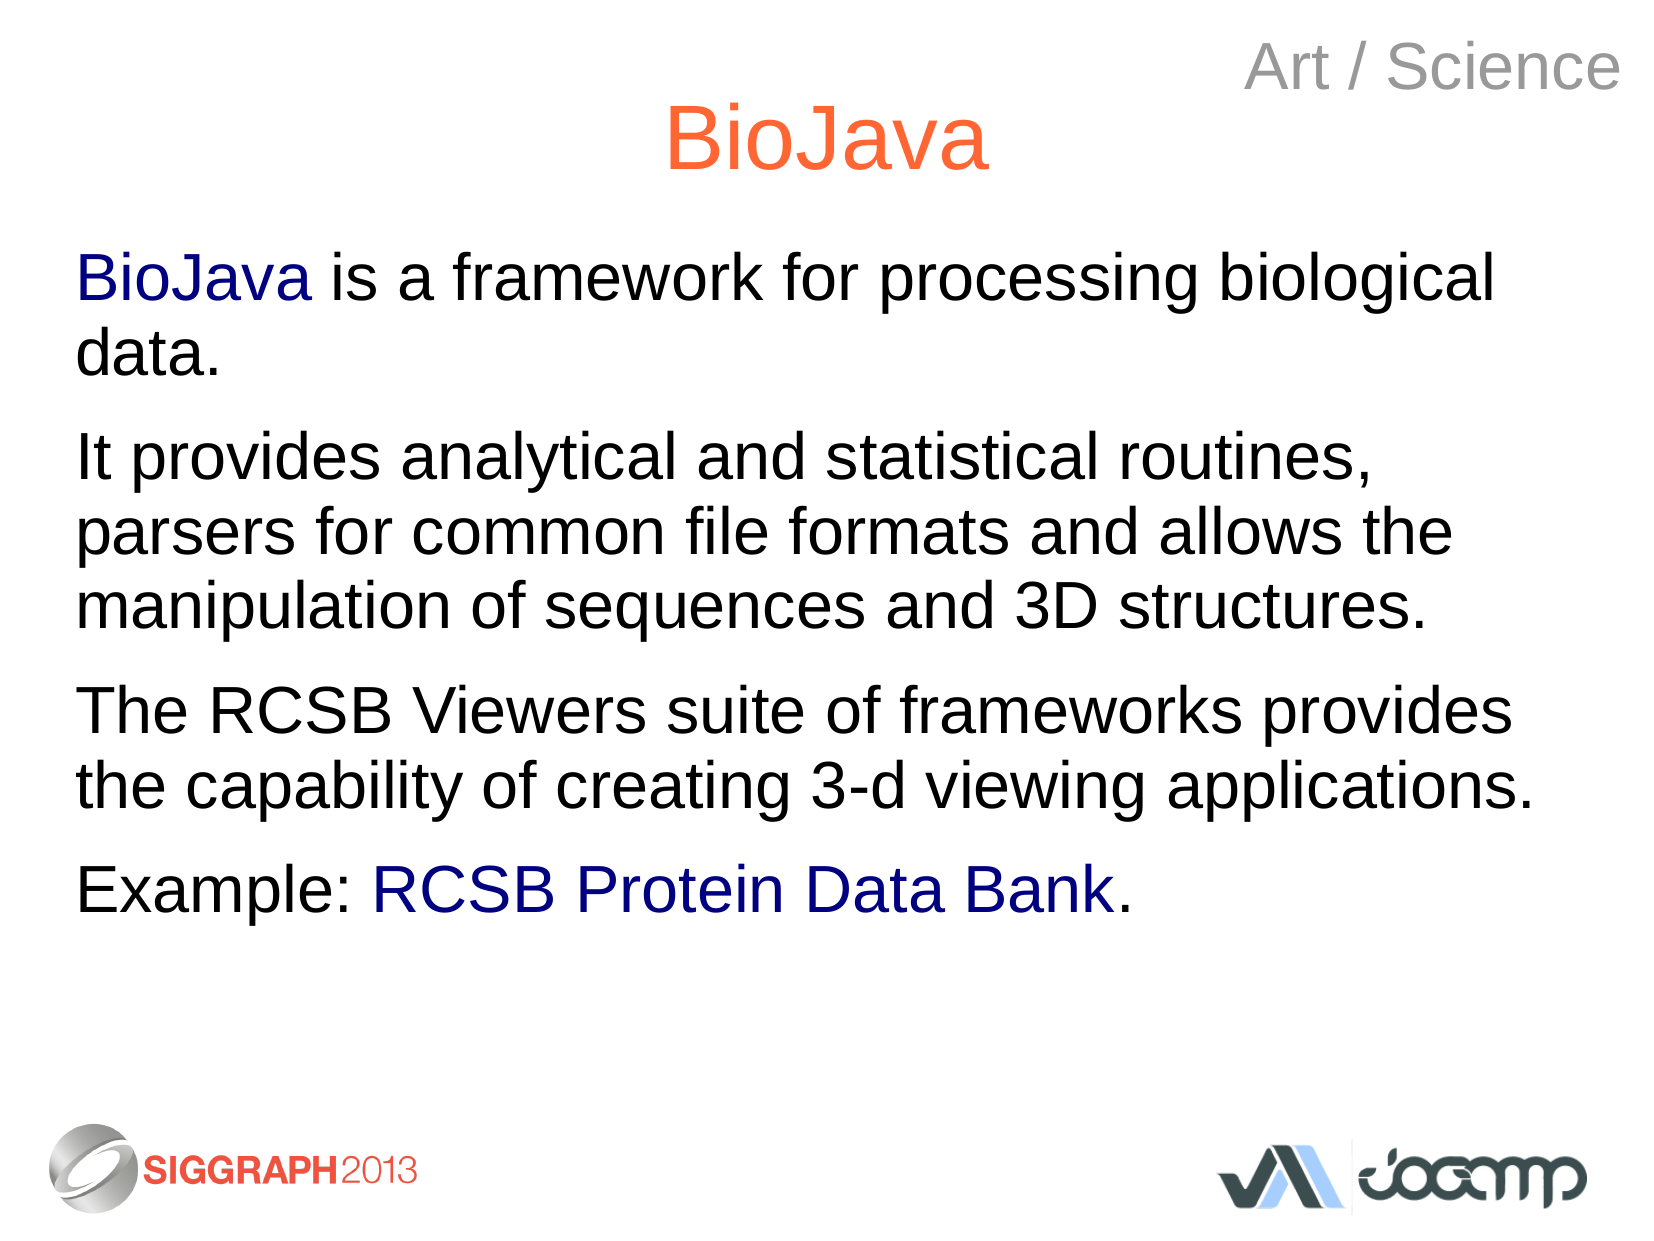

Art / Science
BioJava
# BioJava is a framework for processing biological data.
It provides analytical and statistical routines, parsers for common file formats and allows the manipulation of sequences and 3D structures.
The RCSB Viewers suite of frameworks provides the capability of creating 3-d viewing applications.
Example: RCSB Protein Data Bank.